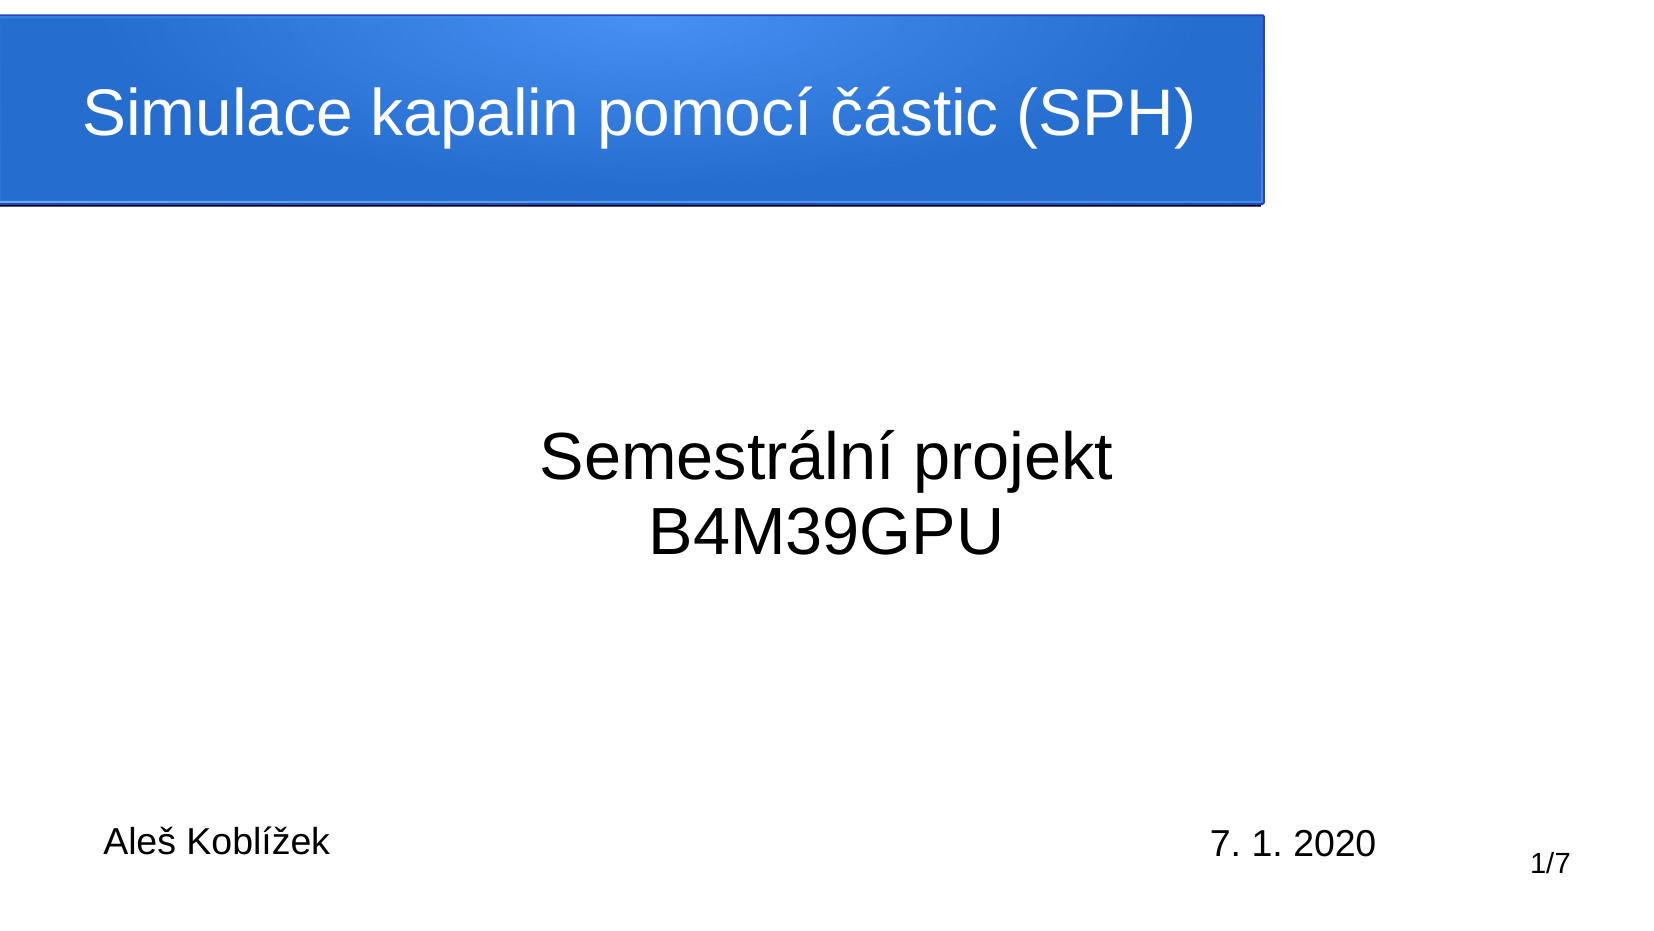

# Simulace kapalin pomocí částic (SPH)
Semestrální projekt
B4M39GPU
Aleš Koblížek
7. 1. 2020
1